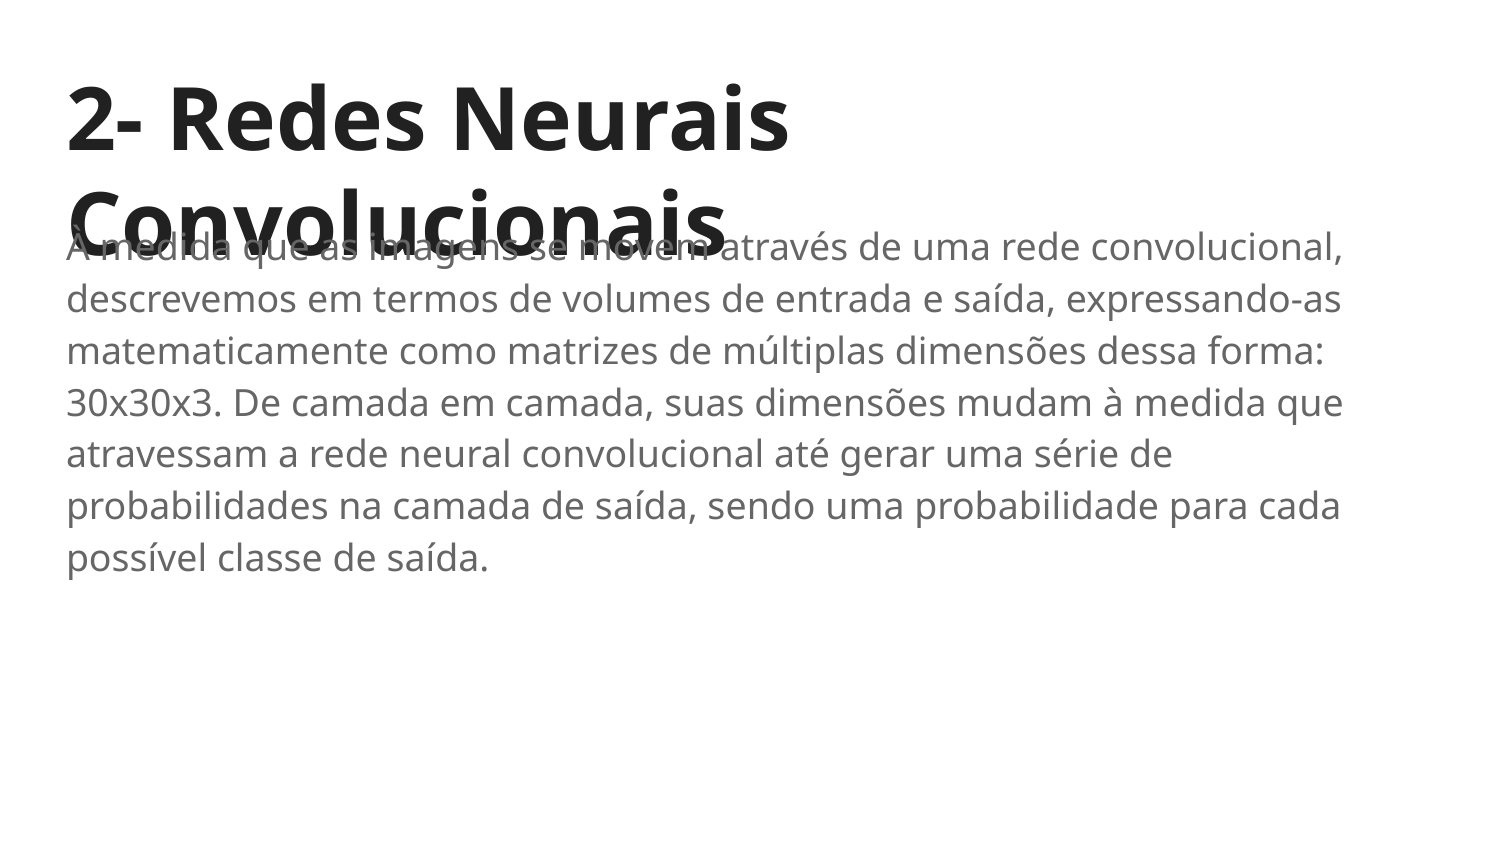

# 2- Redes Neurais Convolucionais
À medida que as imagens se movem através de uma rede convolucional, descrevemos em termos de volumes de entrada e saída, expressando-as matematicamente como matrizes de múltiplas dimensões dessa forma: 30x30x3. De camada em camada, suas dimensões mudam à medida que atravessam a rede neural convolucional até gerar uma série de probabilidades na camada de saída, sendo uma probabilidade para cada possível classe de saída.